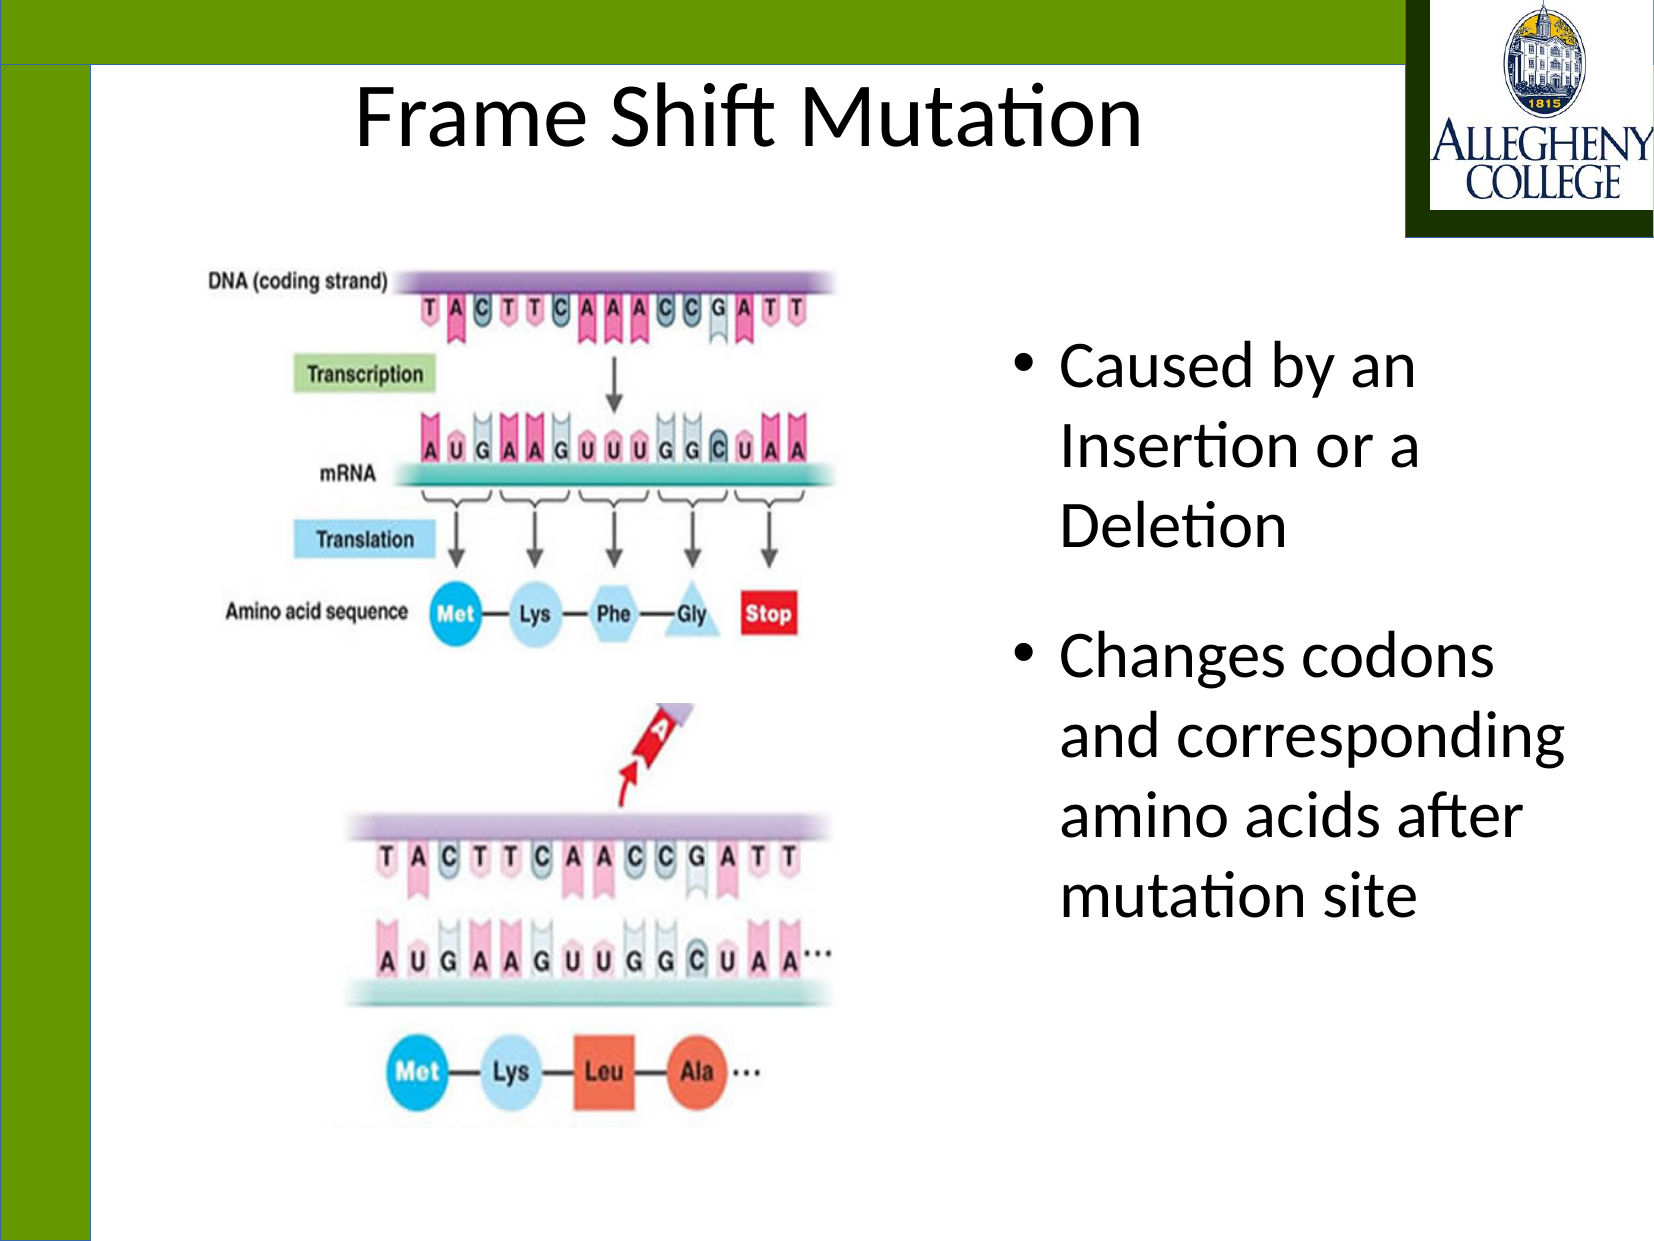

# Frame Shift Mutation
Caused by an Insertion or a Deletion
Changes codons and corresponding amino acids after mutation site